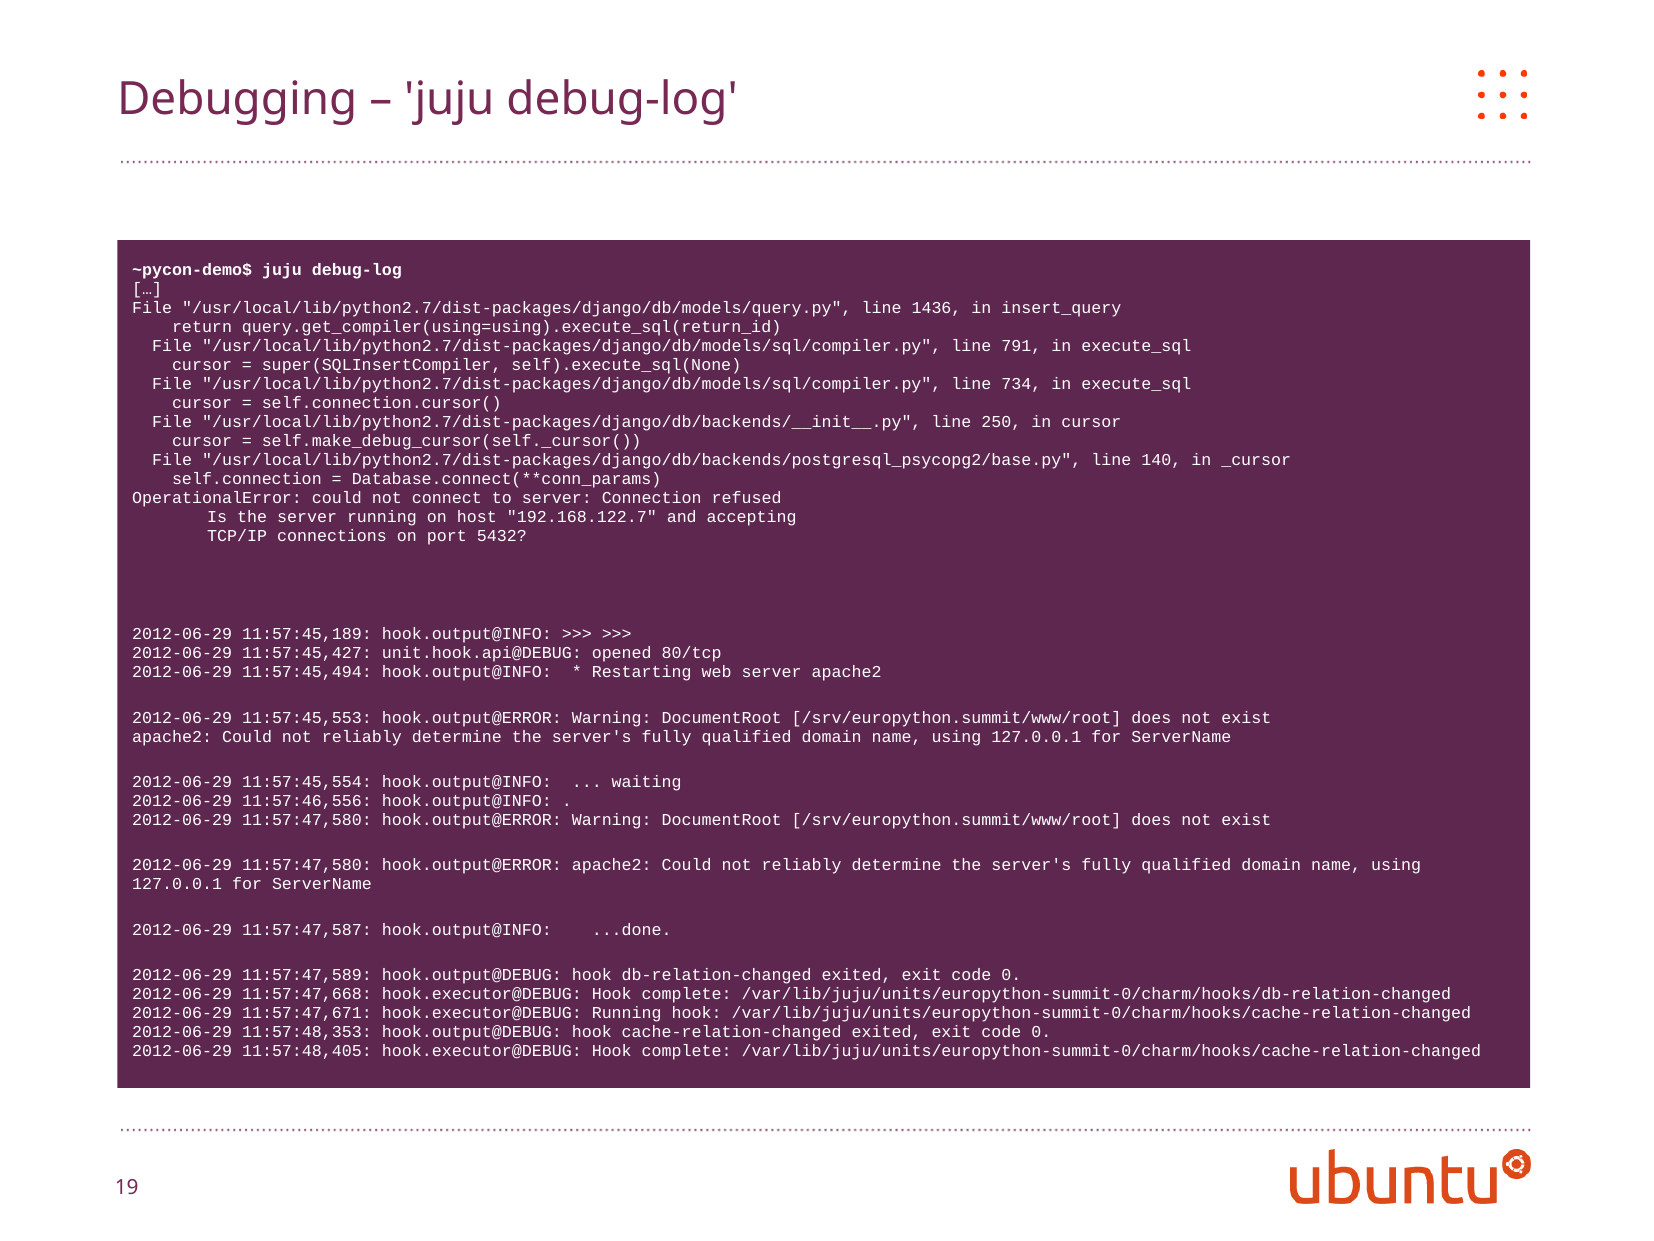

# Debugging – 'juju debug-log'
~pycon-demo$ juju debug-log
[…]
File "/usr/local/lib/python2.7/dist-packages/django/db/models/query.py", line 1436, in insert_query
 return query.get_compiler(using=using).execute_sql(return_id)
 File "/usr/local/lib/python2.7/dist-packages/django/db/models/sql/compiler.py", line 791, in execute_sql
 cursor = super(SQLInsertCompiler, self).execute_sql(None)
 File "/usr/local/lib/python2.7/dist-packages/django/db/models/sql/compiler.py", line 734, in execute_sql
 cursor = self.connection.cursor()
 File "/usr/local/lib/python2.7/dist-packages/django/db/backends/__init__.py", line 250, in cursor
 cursor = self.make_debug_cursor(self._cursor())
 File "/usr/local/lib/python2.7/dist-packages/django/db/backends/postgresql_psycopg2/base.py", line 140, in _cursor
 self.connection = Database.connect(**conn_params)
OperationalError: could not connect to server: Connection refused
	Is the server running on host "192.168.122.7" and accepting
	TCP/IP connections on port 5432?
2012-06-29 11:57:45,189: hook.output@INFO: >>> >>>
2012-06-29 11:57:45,427: unit.hook.api@DEBUG: opened 80/tcp
2012-06-29 11:57:45,494: hook.output@INFO: * Restarting web server apache2
2012-06-29 11:57:45,553: hook.output@ERROR: Warning: DocumentRoot [/srv/europython.summit/www/root] does not exist
apache2: Could not reliably determine the server's fully qualified domain name, using 127.0.0.1 for ServerName
2012-06-29 11:57:45,554: hook.output@INFO: ... waiting
2012-06-29 11:57:46,556: hook.output@INFO: .
2012-06-29 11:57:47,580: hook.output@ERROR: Warning: DocumentRoot [/srv/europython.summit/www/root] does not exist
2012-06-29 11:57:47,580: hook.output@ERROR: apache2: Could not reliably determine the server's fully qualified domain name, using 127.0.0.1 for ServerName
2012-06-29 11:57:47,587: hook.output@INFO: ...done.
2012-06-29 11:57:47,589: hook.output@DEBUG: hook db-relation-changed exited, exit code 0.
2012-06-29 11:57:47,668: hook.executor@DEBUG: Hook complete: /var/lib/juju/units/europython-summit-0/charm/hooks/db-relation-changed
2012-06-29 11:57:47,671: hook.executor@DEBUG: Running hook: /var/lib/juju/units/europython-summit-0/charm/hooks/cache-relation-changed
2012-06-29 11:57:48,353: hook.output@DEBUG: hook cache-relation-changed exited, exit code 0.
2012-06-29 11:57:48,405: hook.executor@DEBUG: Hook complete: /var/lib/juju/units/europython-summit-0/charm/hooks/cache-relation-changed